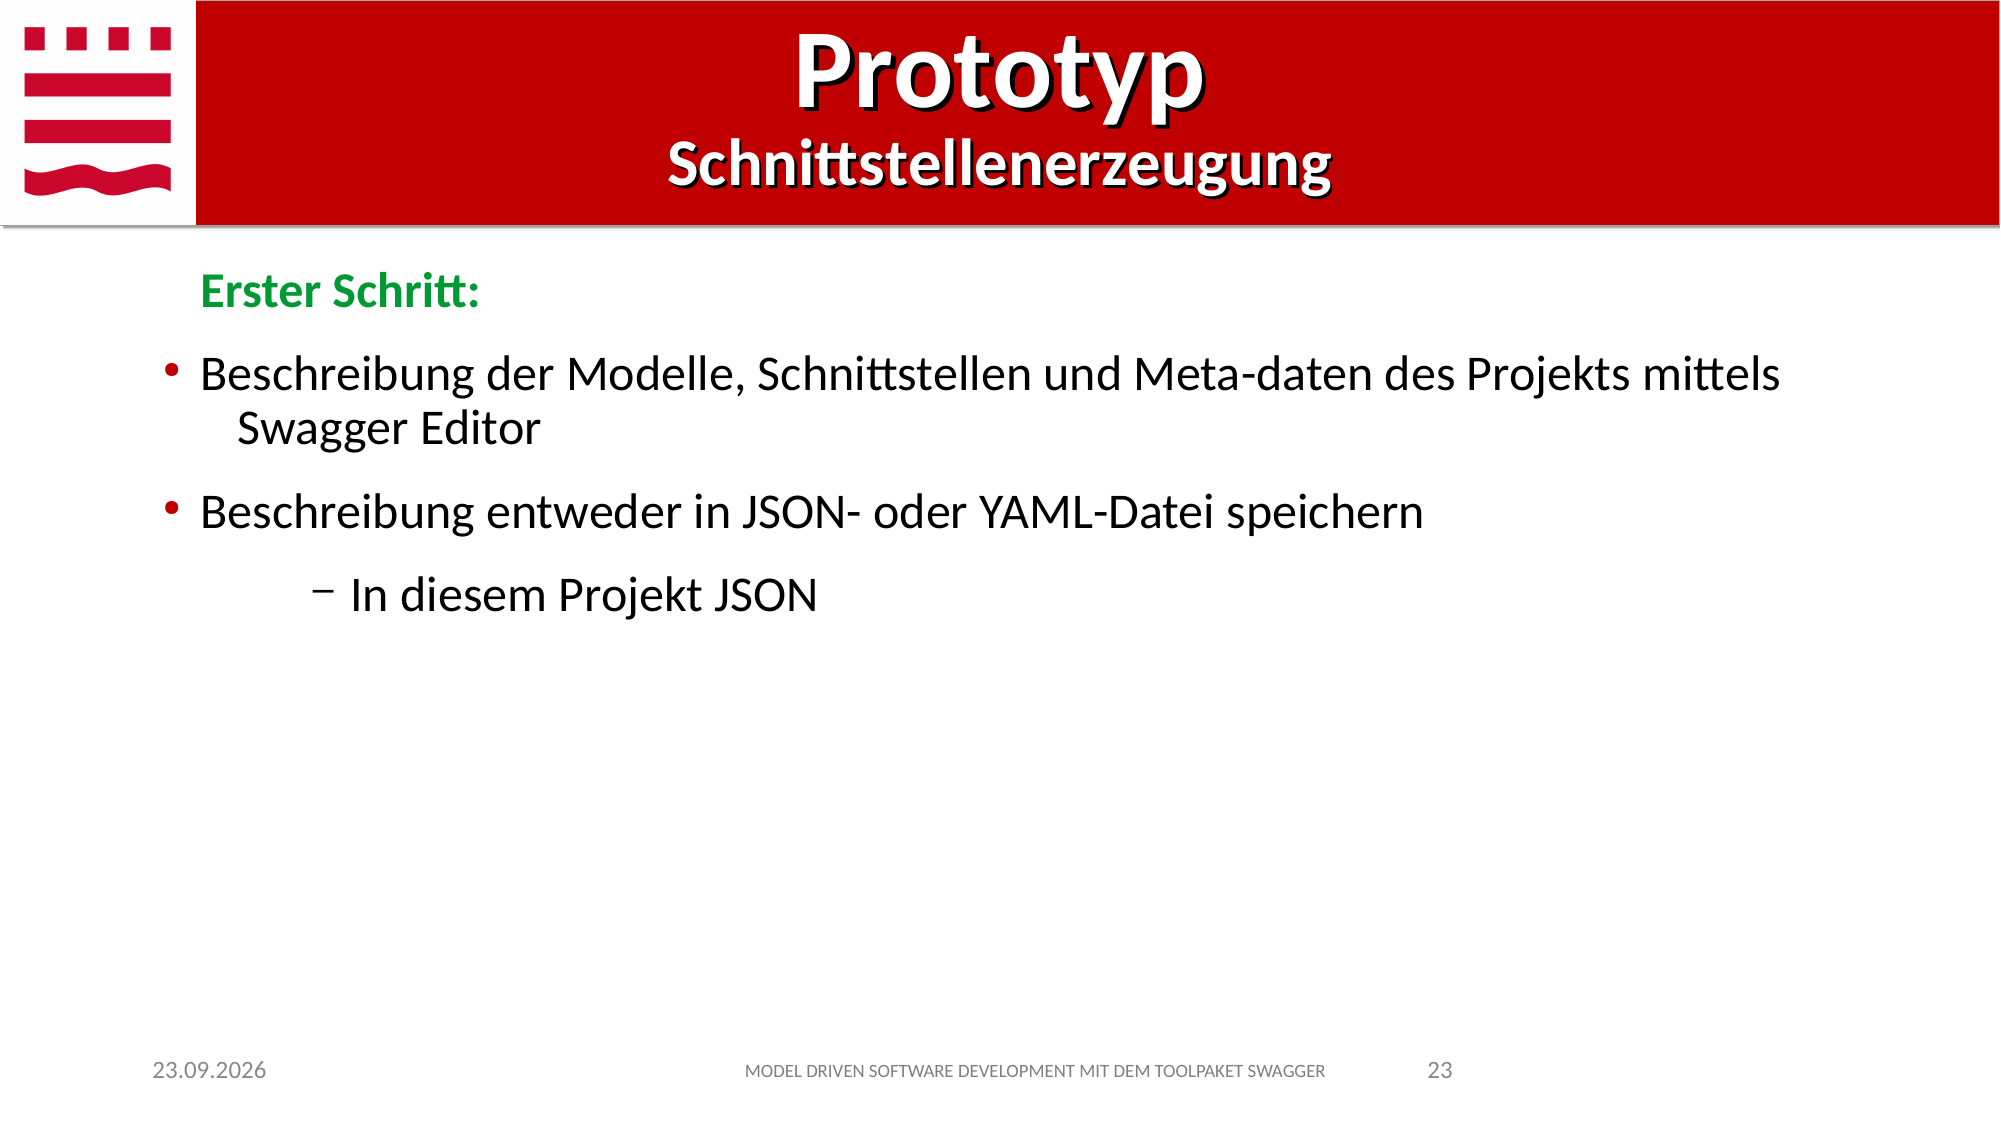

Prototyp
Schnittstellenerzeugung
# Erster Schritt:
Beschreibung der Modelle, Schnittstellen und Meta-daten des Projekts mittels Swagger Editor
Beschreibung entweder in JSON- oder YAML-Datei speichern
In diesem Projekt JSON
MODEL DRIVEN SOFTWARE DEVELOPMENT MIT DEM TOOLPAKET SWAGGER
23